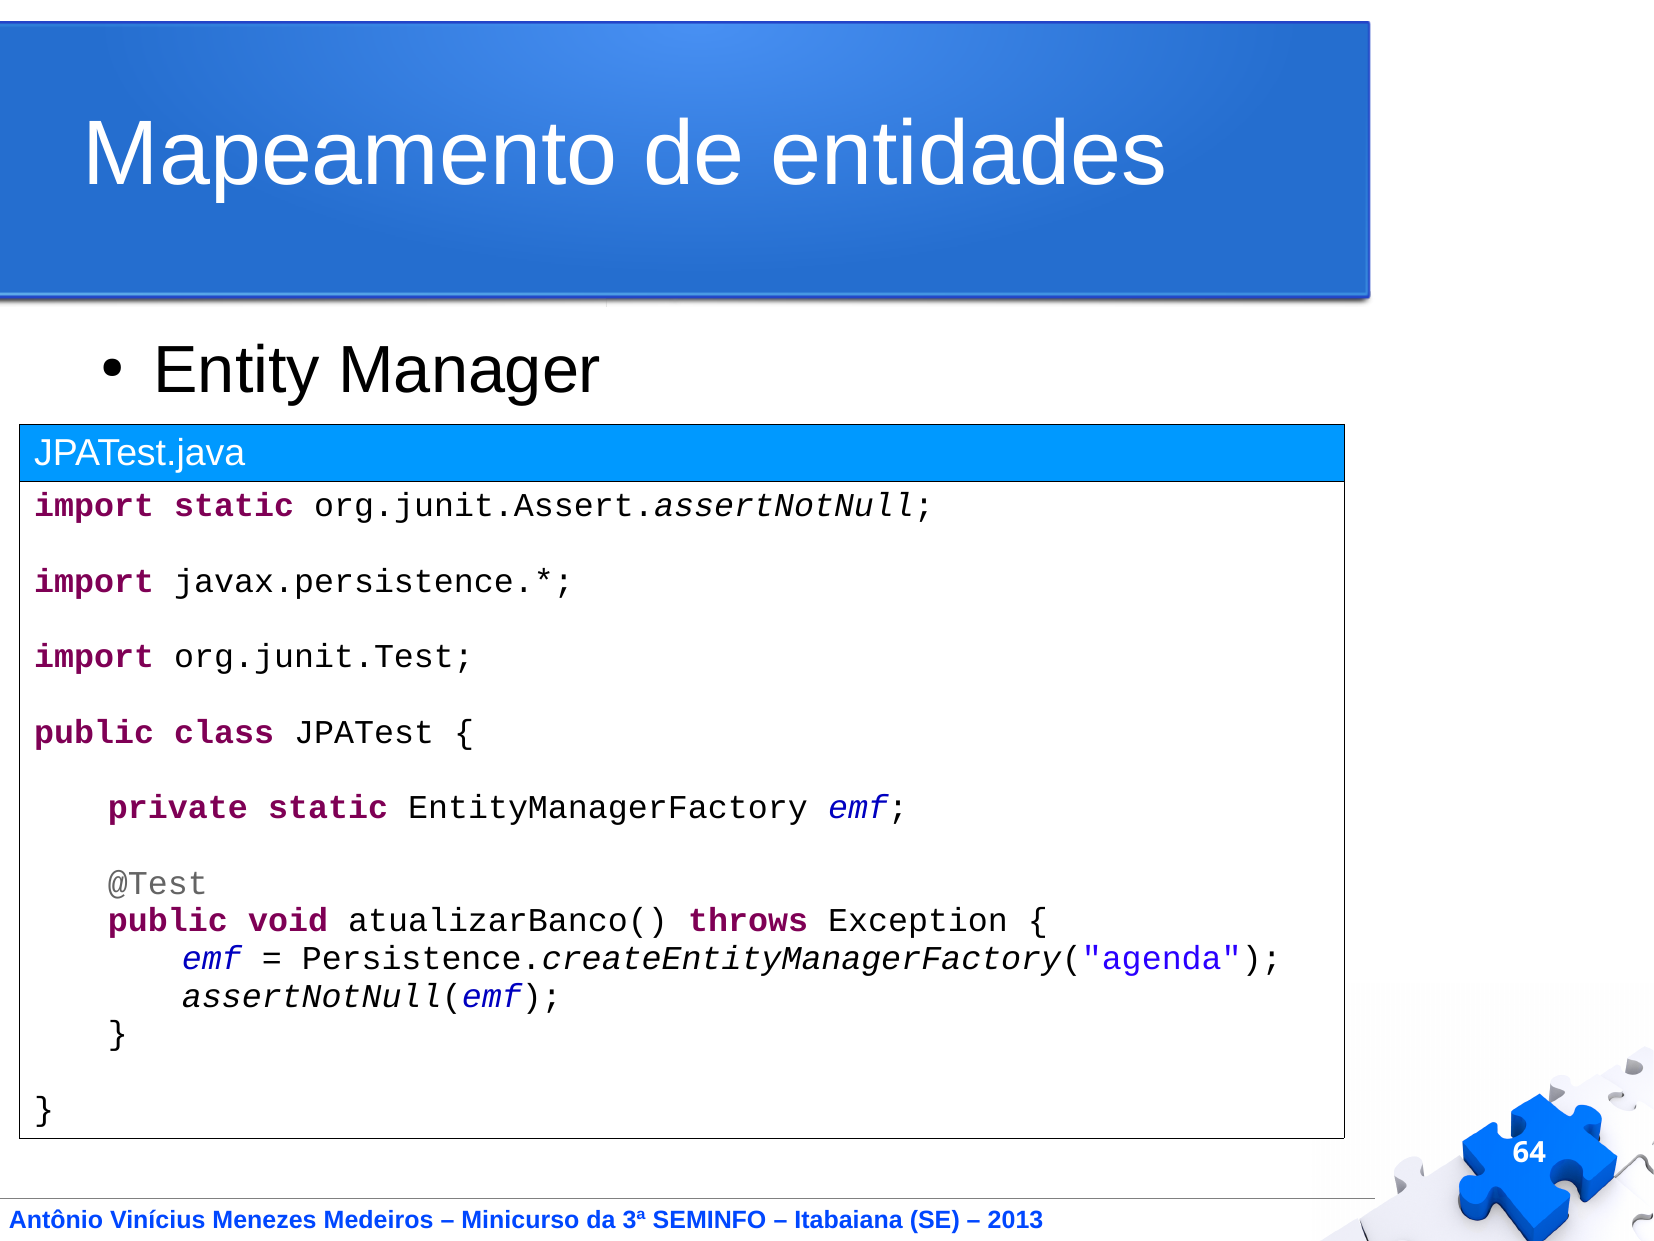

# Mapeamento de entidades
Entity Manager
| JPATest.java |
| --- |
| import static org.junit.Assert.assertNotNull; import javax.persistence.\*; import org.junit.Test; public class JPATest { private static EntityManagerFactory emf; @Test public void atualizarBanco() throws Exception { emf = Persistence.createEntityManagerFactory("agenda"); assertNotNull(emf); } } |
64